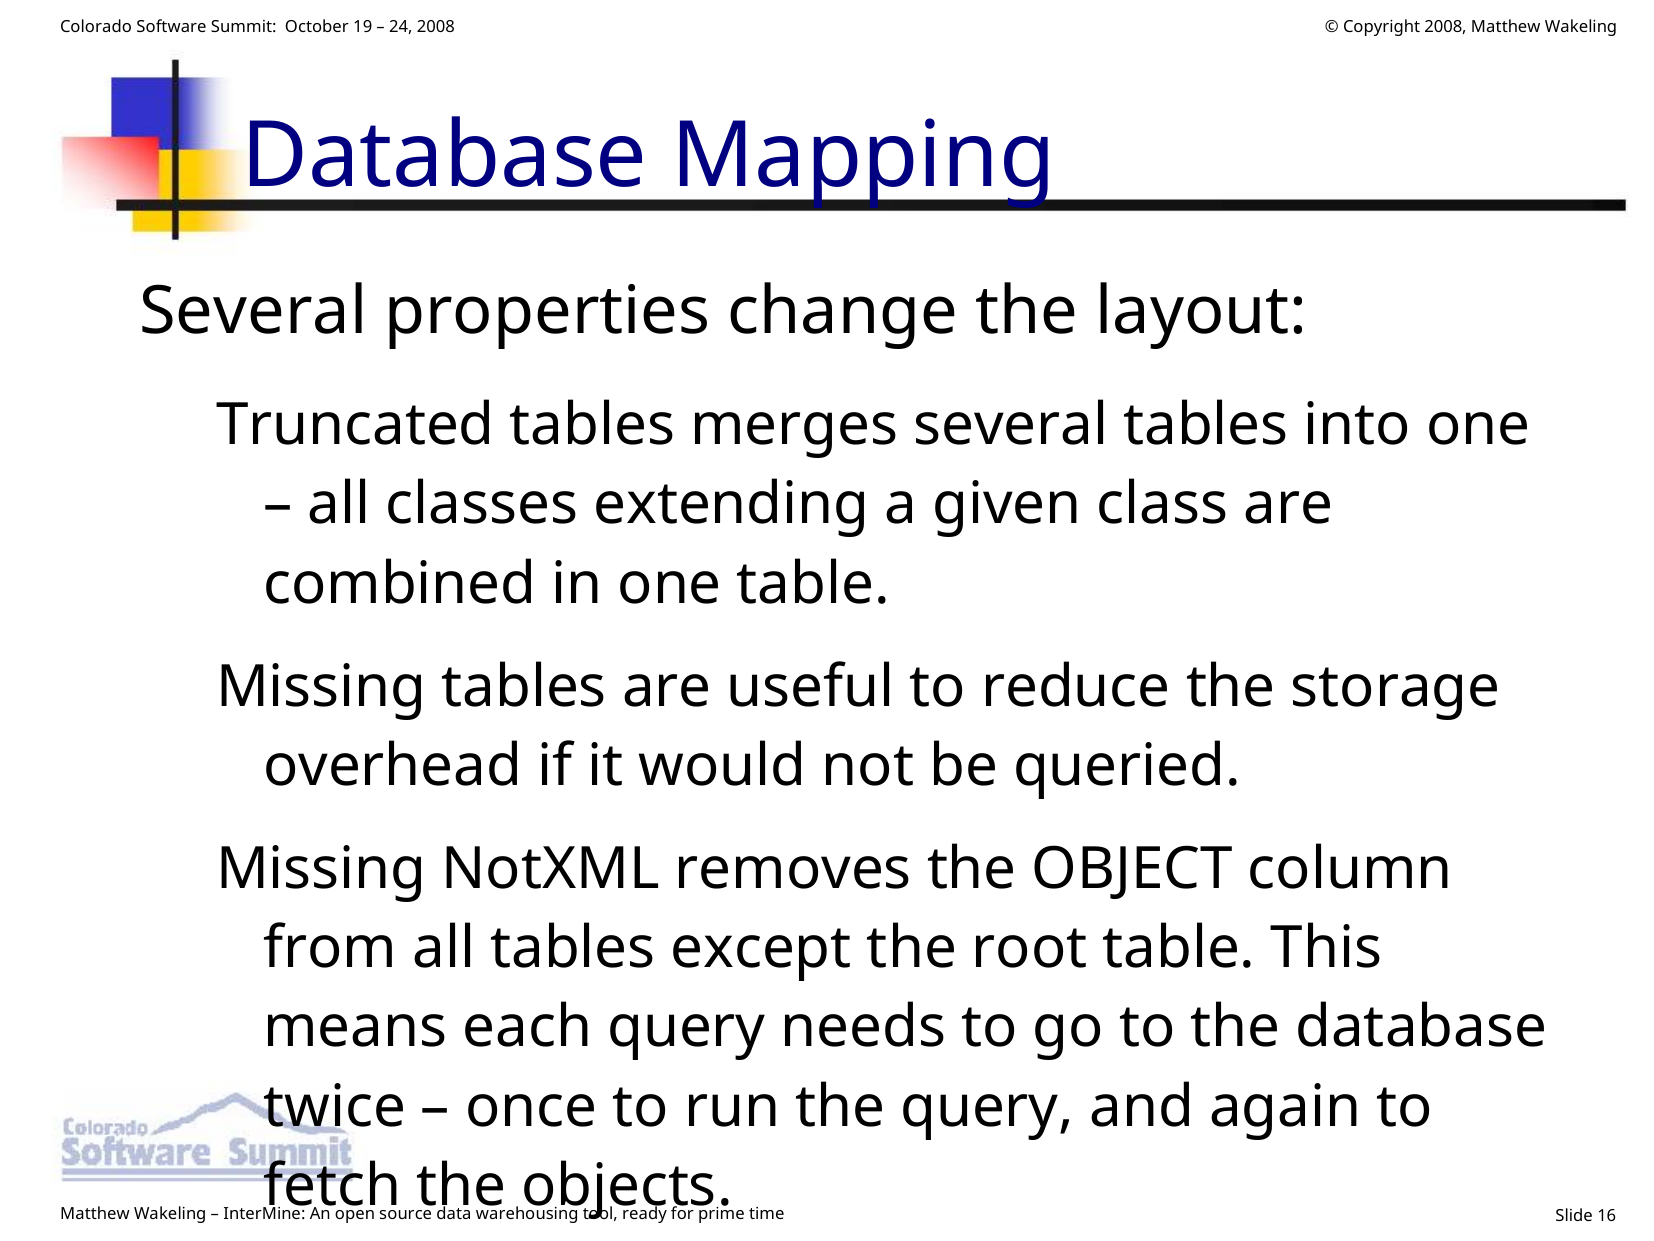

# Database Mapping
Several properties change the layout:
Truncated tables merges several tables into one – all classes extending a given class are combined in one table.
Missing tables are useful to reduce the storage overhead if it would not be queried.
Missing NotXML removes the OBJECT column from all tables except the root table. This means each query needs to go to the database twice – once to run the query, and again to fetch the objects.